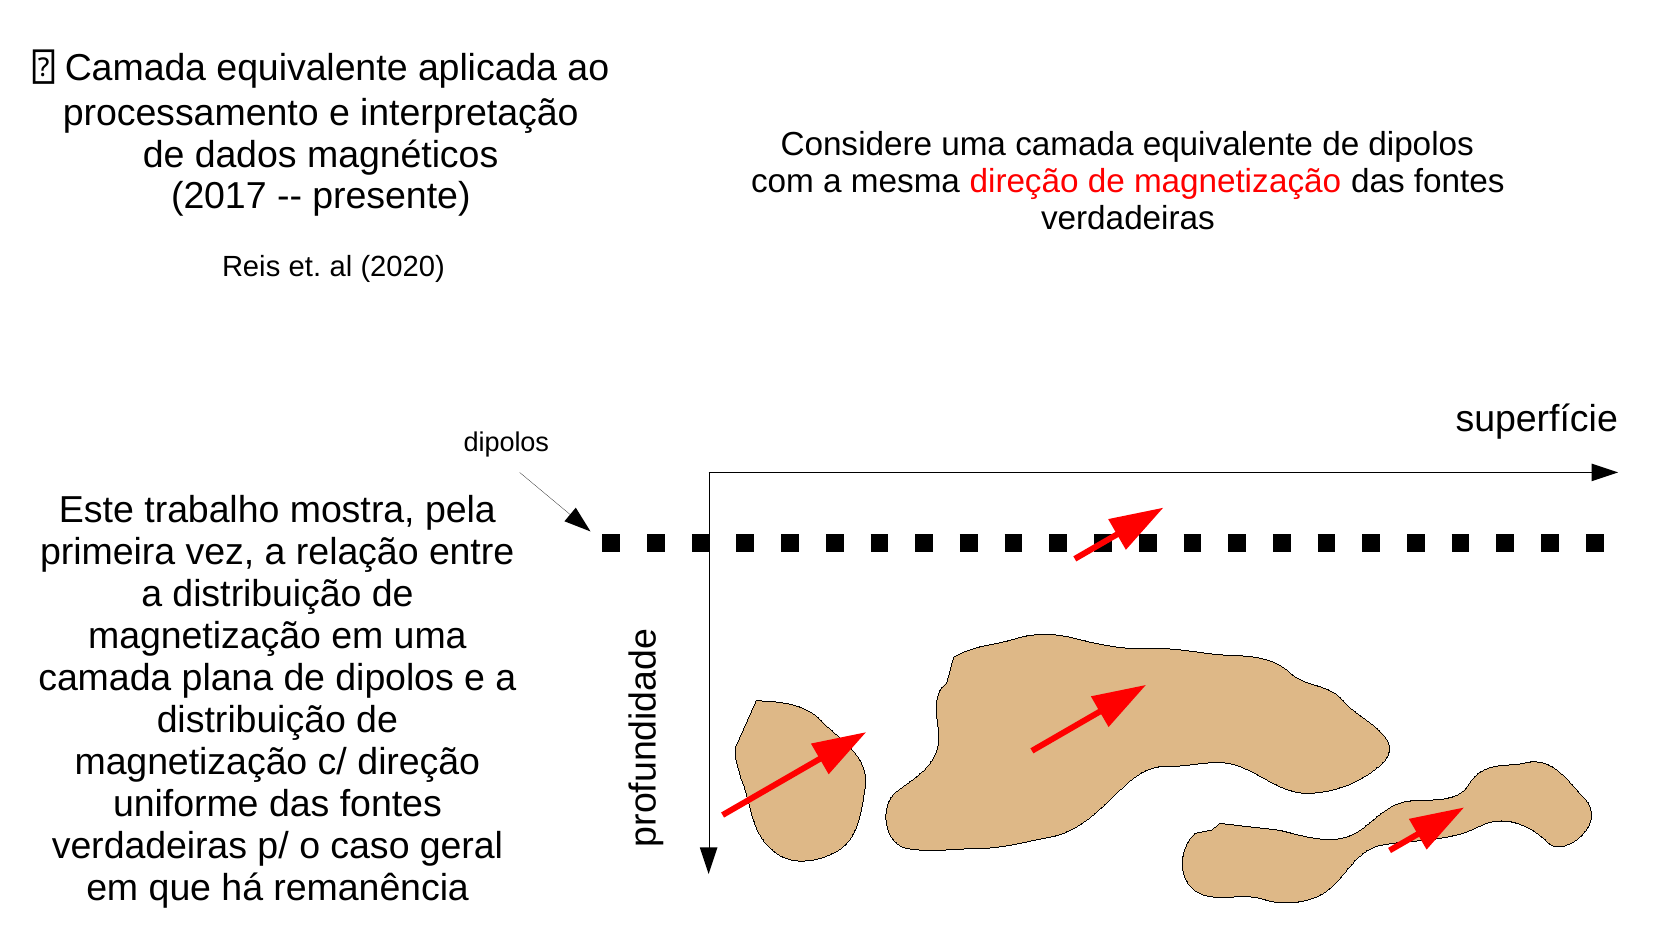

⍰ Camada equivalente aplicada ao processamento e interpretação
de dados magnéticos
(2017 -- presente)
Considere uma camada equivalente de dipolos com a mesma direção de magnetização das fontes verdadeiras
Reis et. al (2020)
superfície
dipolos
Este trabalho mostra, pela primeira vez, a relação entre a distribuição de magnetização em uma camada plana de dipolos e a distribuição de magnetização c/ direção uniforme das fontes verdadeiras p/ o caso geral em que há remanência
profundidade